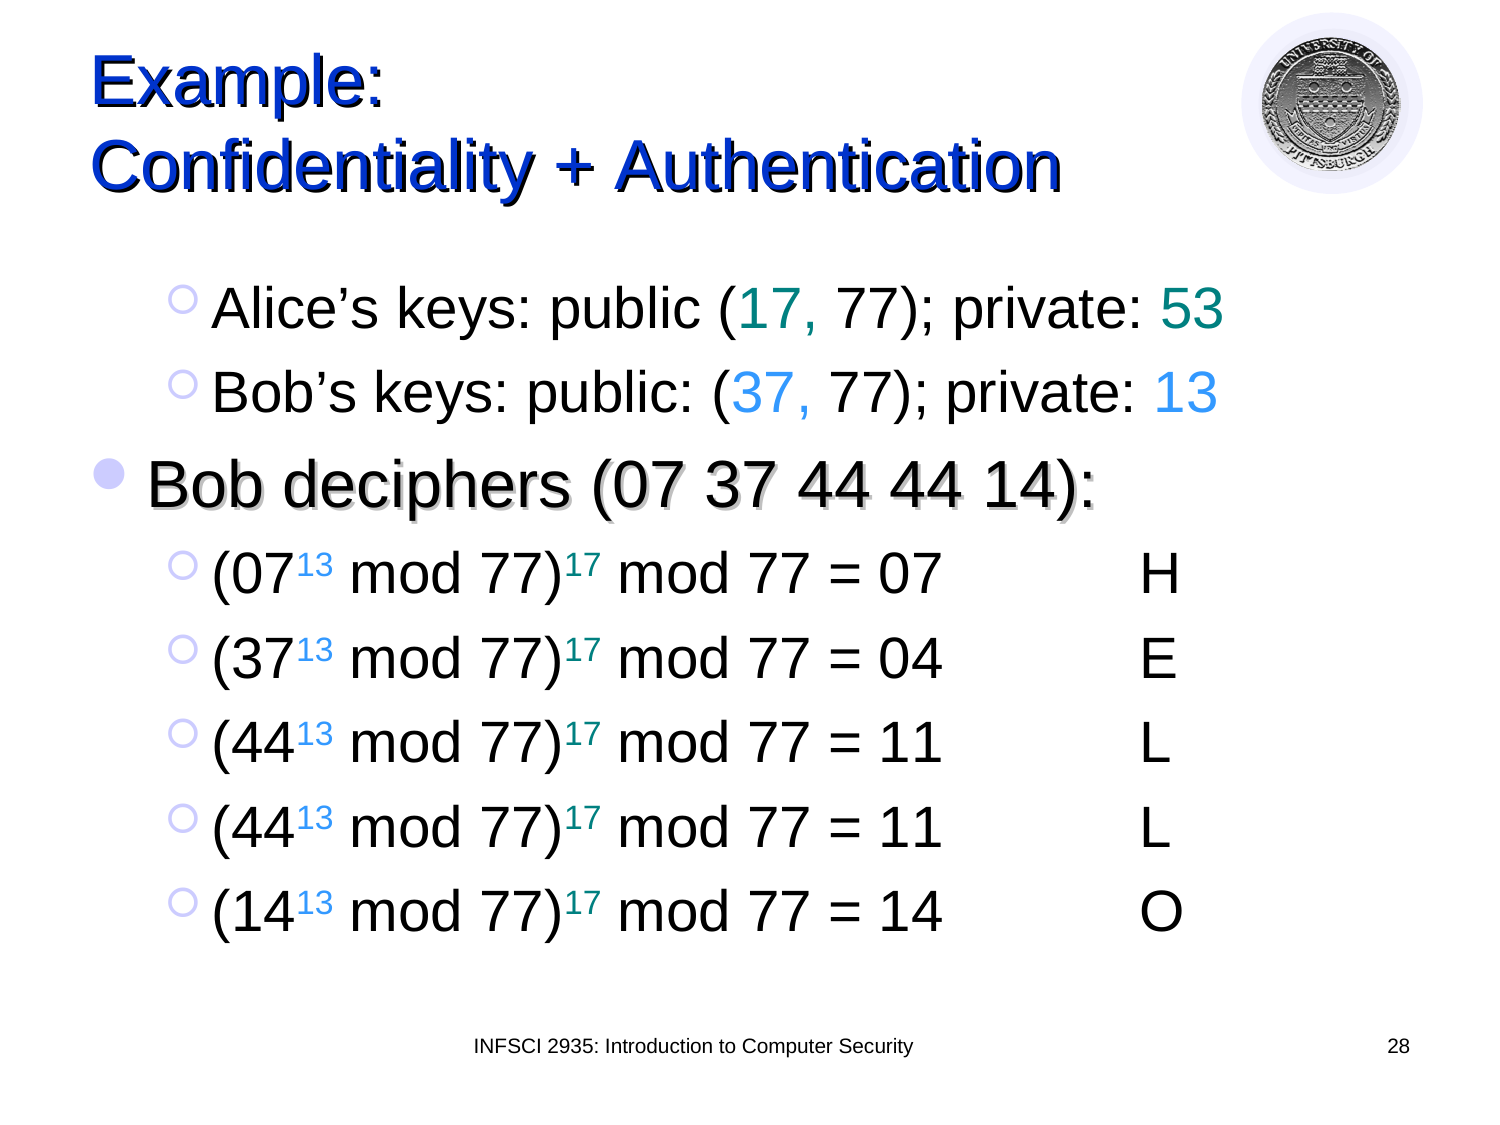

# Example: Confidentiality + Authentication
Alice’s keys: public (17, 77); private: 53
Bob’s keys: public: (37, 77); private: 13
Bob deciphers (07 37 44 44 14):
(0713 mod 77)17 mod 77 = 07		H
(3713 mod 77)17 mod 77 = 04		E
(4413 mod 77)17 mod 77 = 11		L
(4413 mod 77)17 mod 77 = 11		L
(1413 mod 77)17 mod 77 = 14		O
28